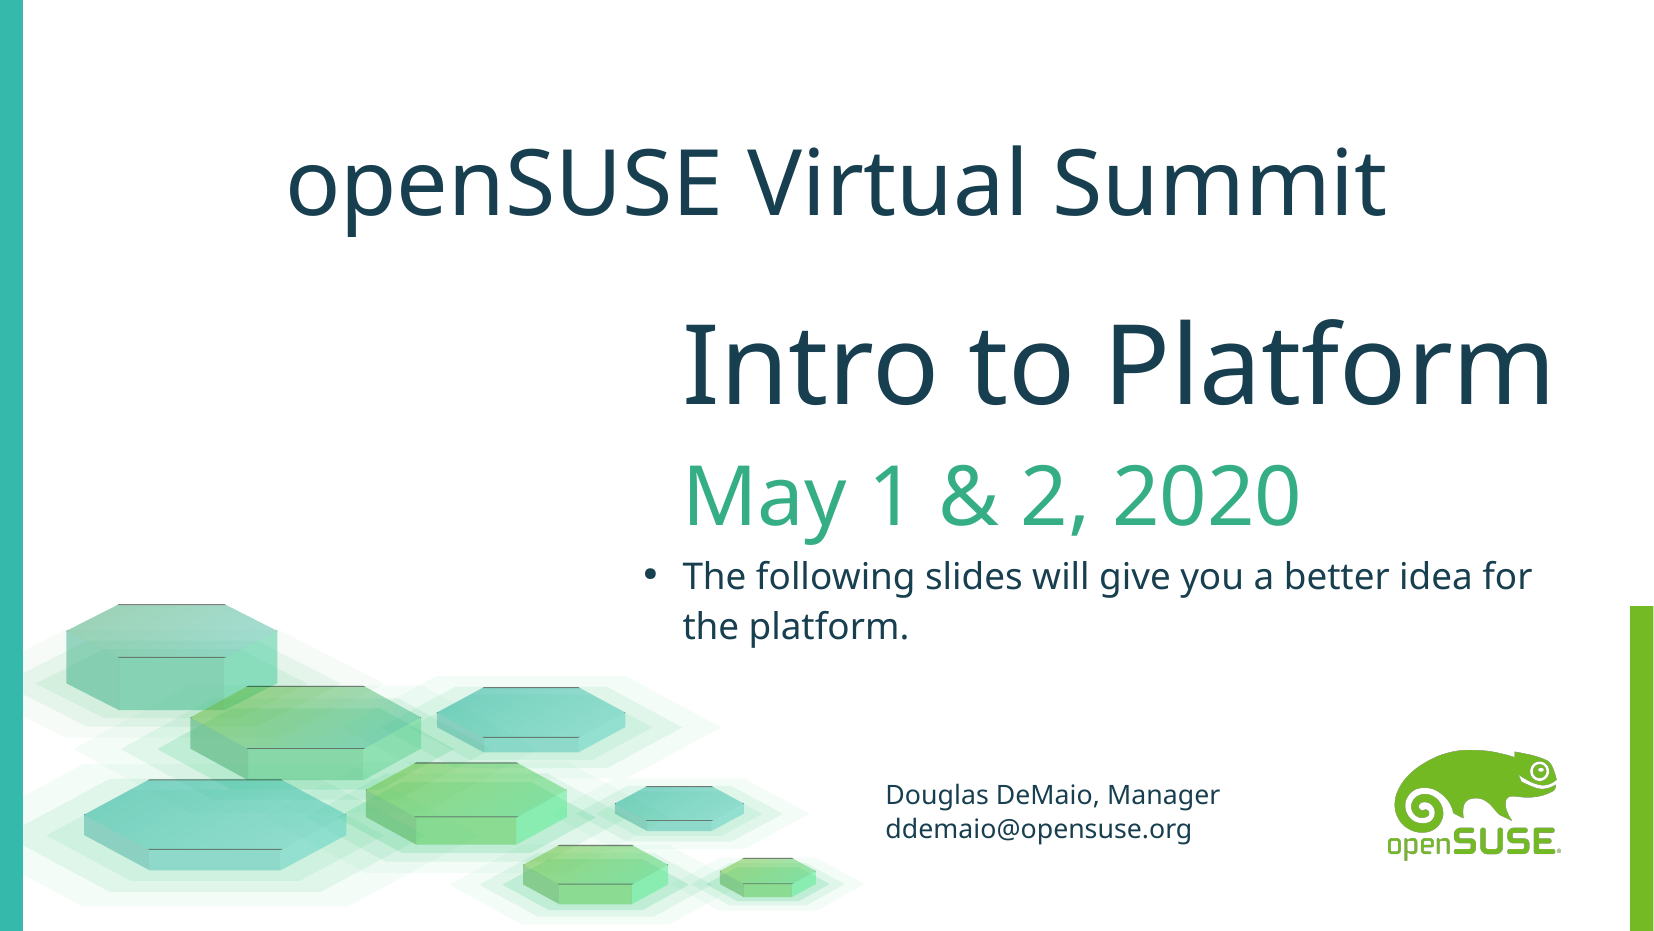

# openSUSE Virtual Summit
Intro to Platform
May 1 & 2, 2020
The following slides will give you a better idea for the platform.
Douglas DeMaio, Manager
ddemaio@opensuse.org